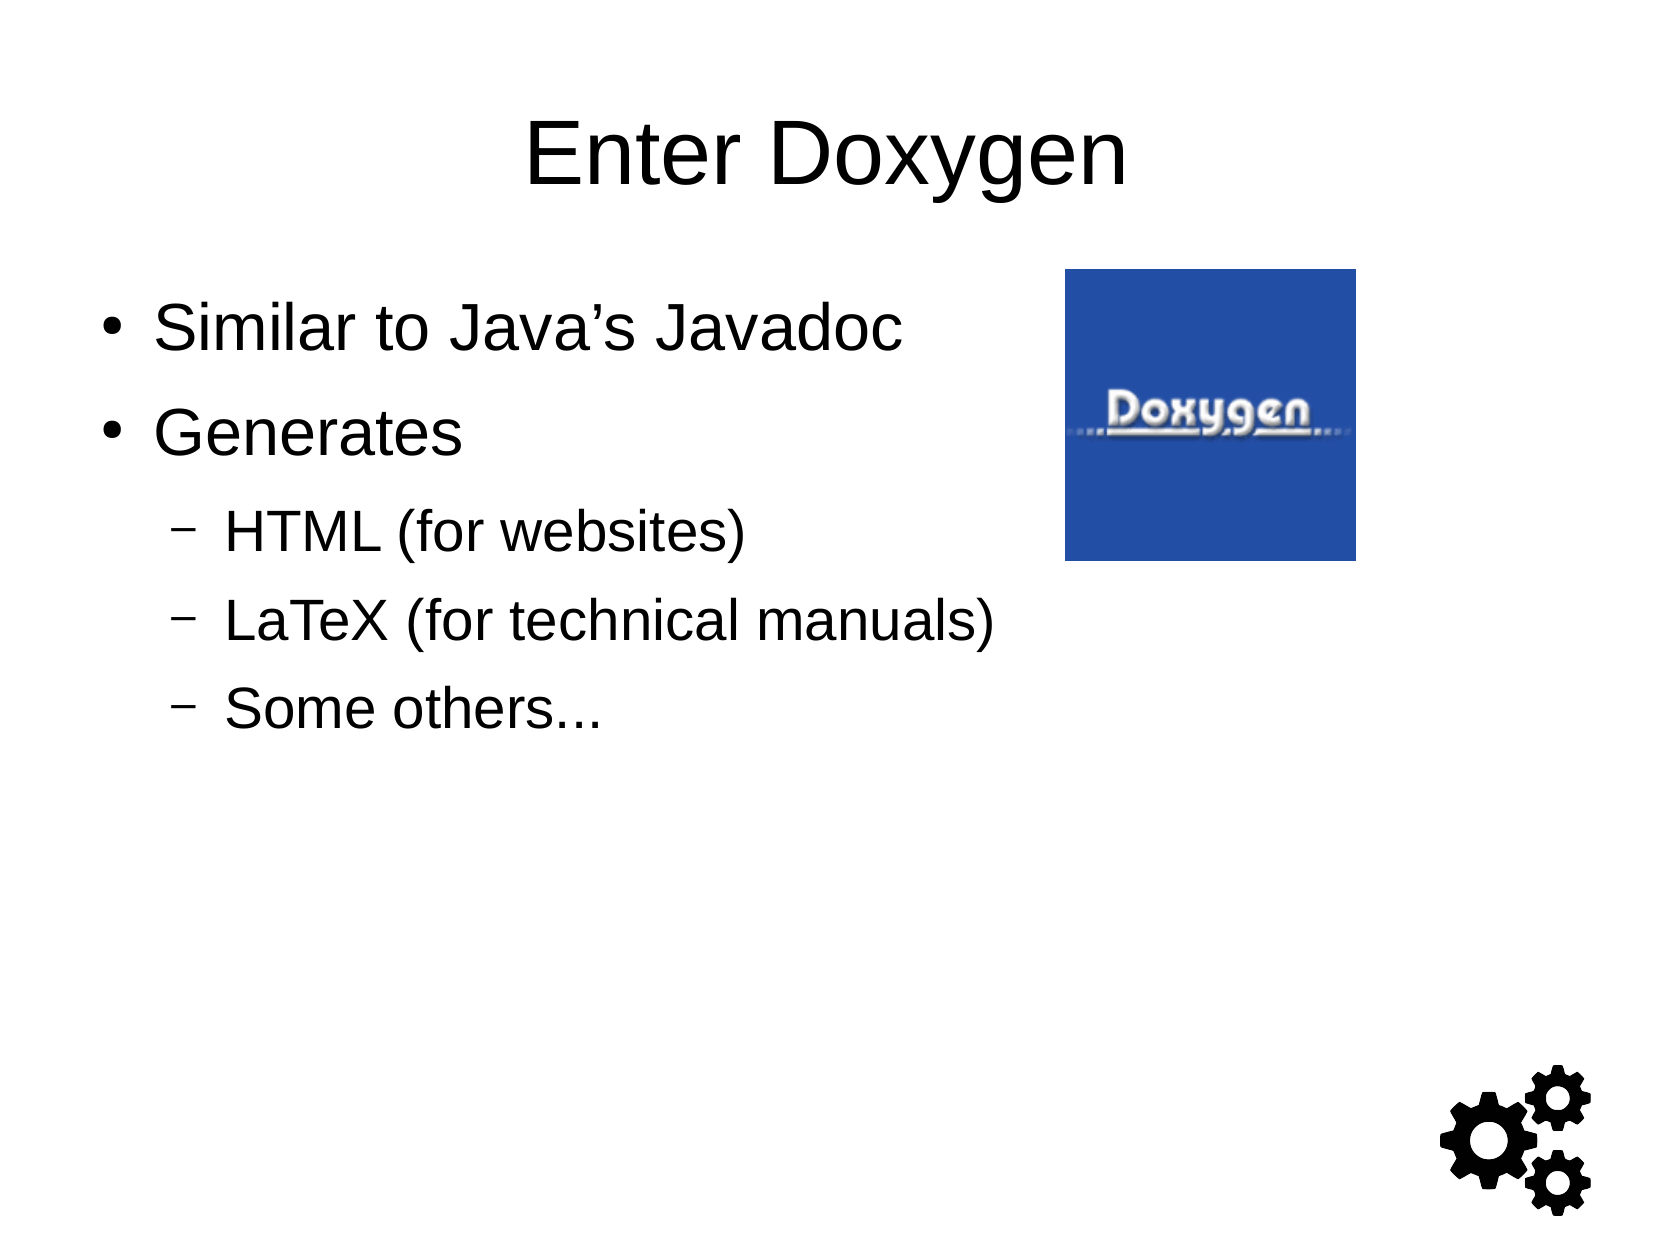

# Enter Doxygen
Similar to Java’s Javadoc
Generates
HTML (for websites)
LaTeX (for technical manuals)
Some others...